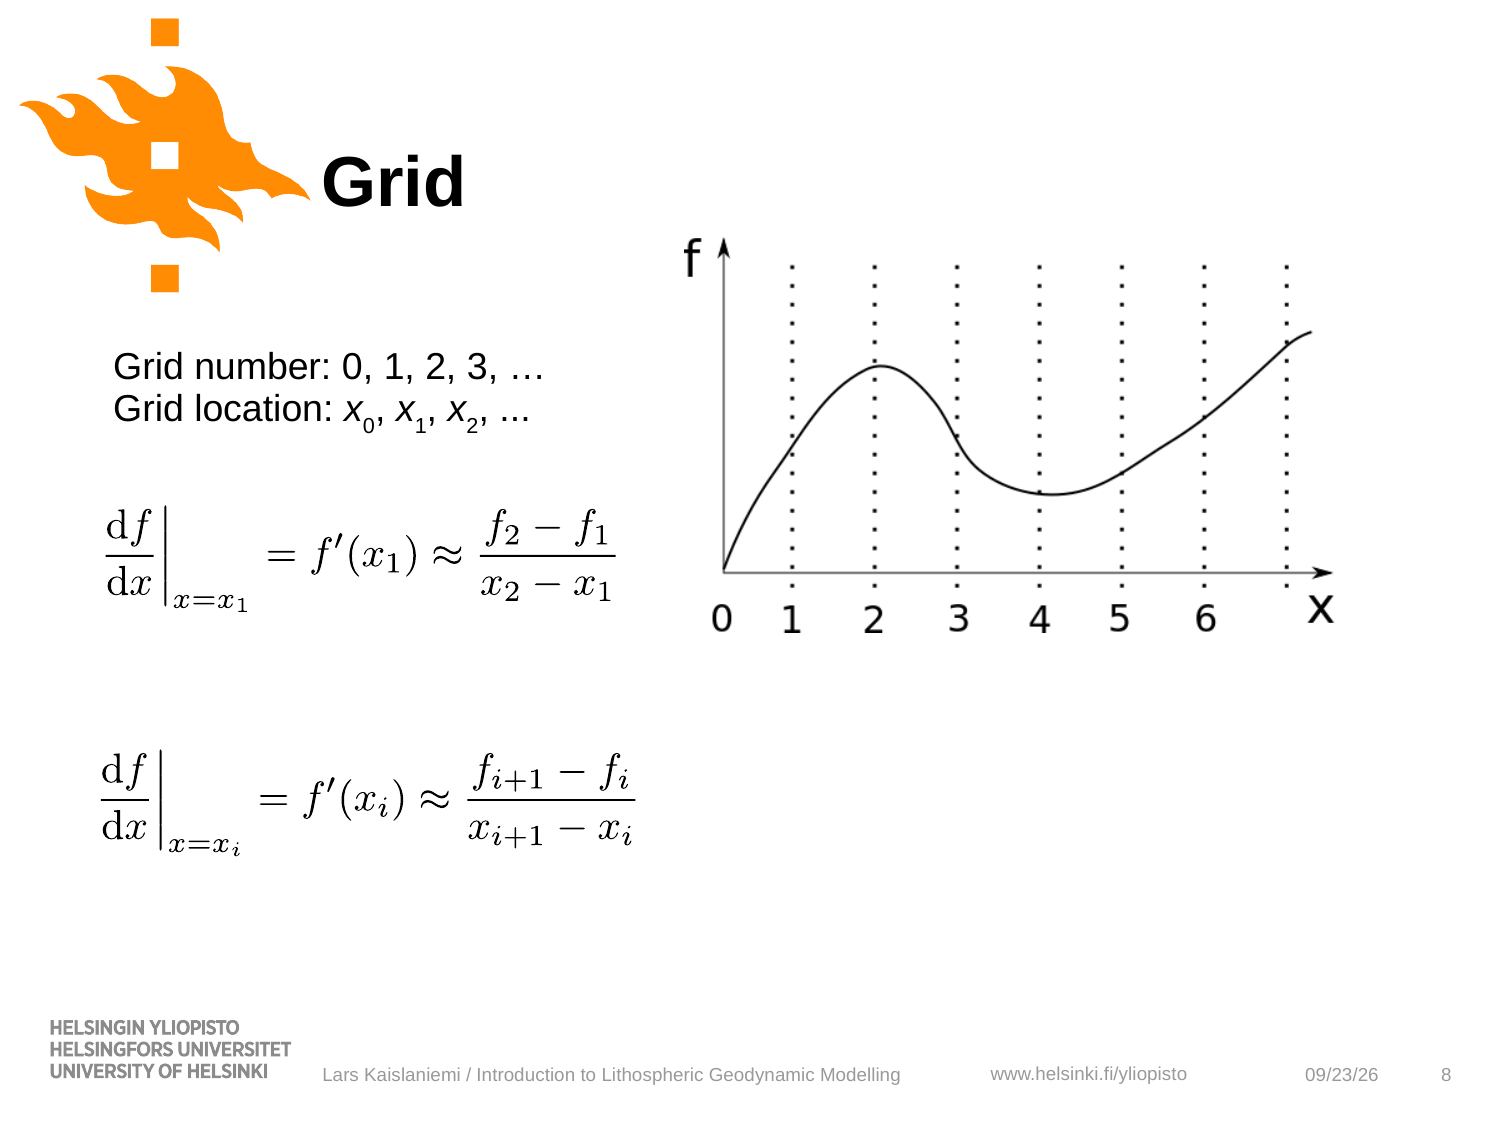

# Grid
Grid number: 0, 1, 2, 3, …
Grid location: x0, x1, x2, ...
Lars Kaislaniemi / Introduction to Lithospheric Geodynamic Modelling
8